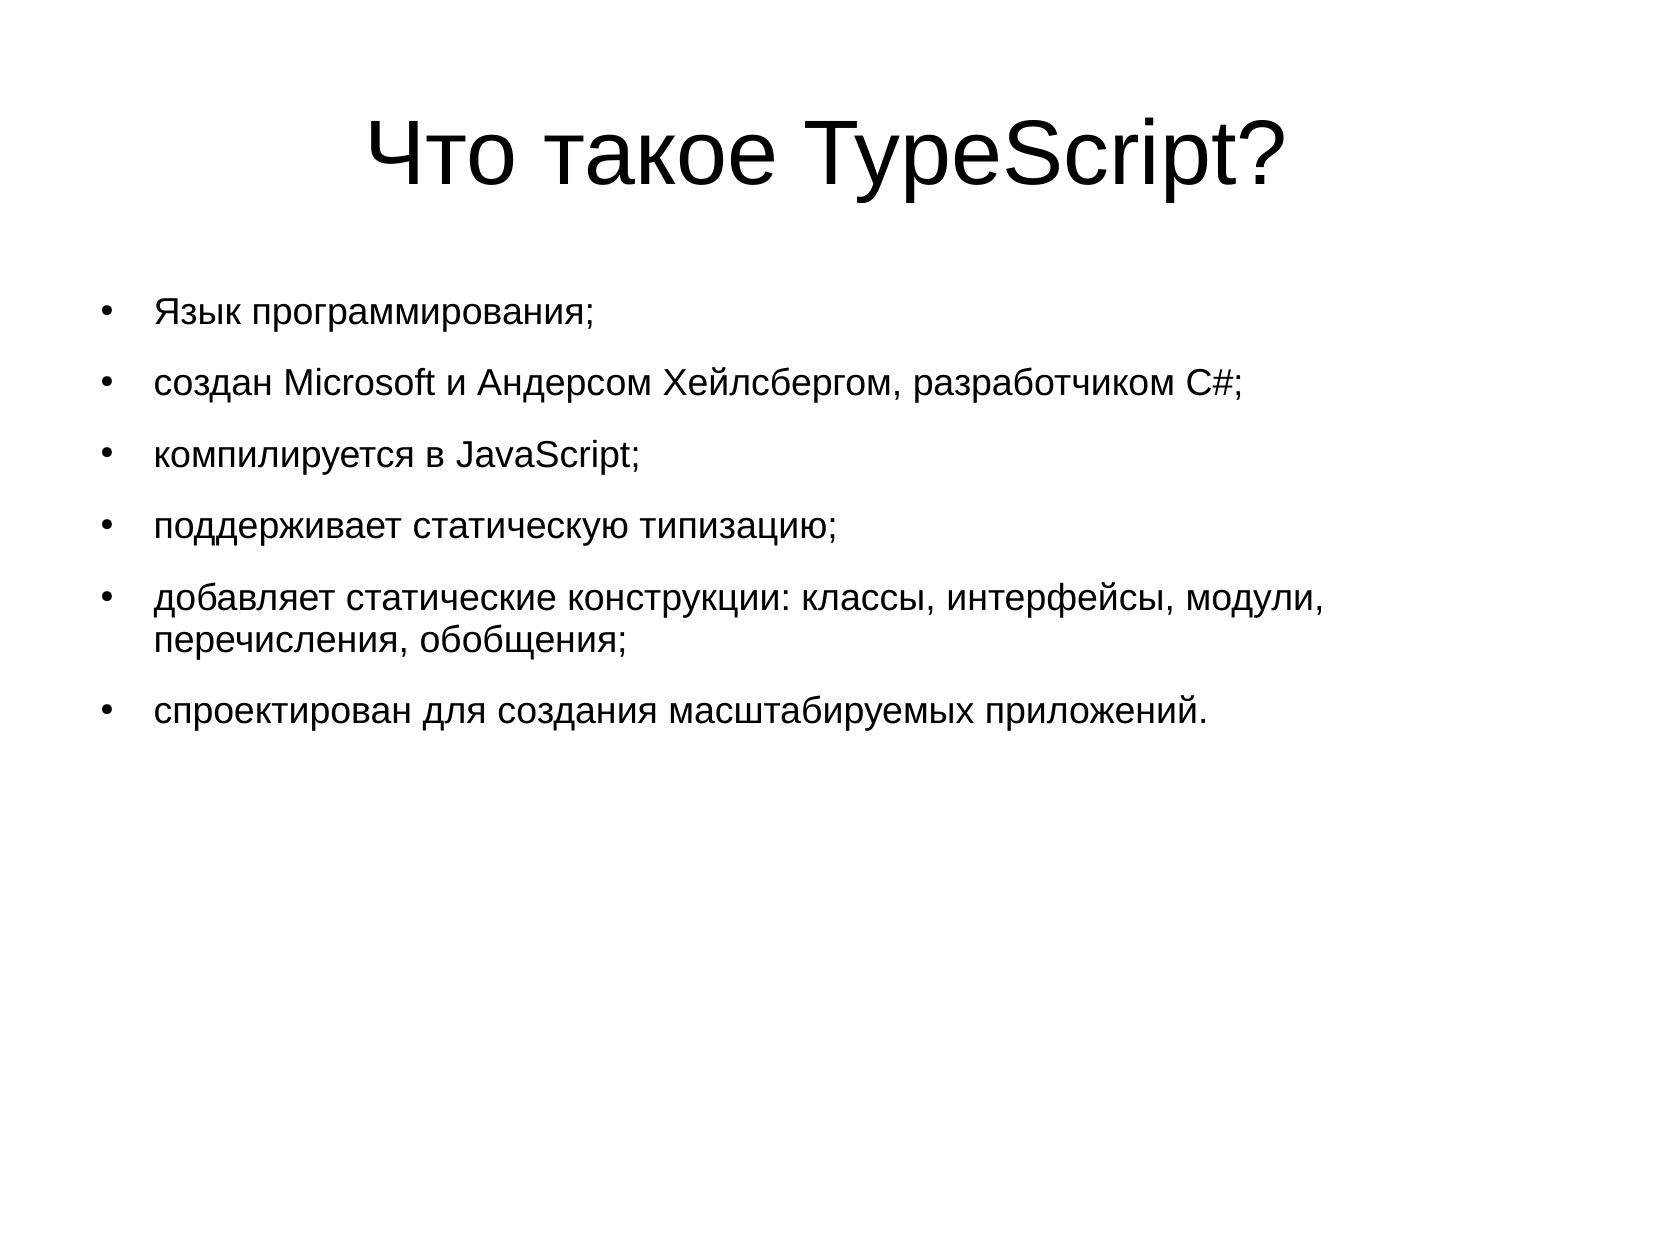

# Что такое TypeScript?
Язык программирования;
создан Microsoft и Андерсом Хейлсбергом, разработчиком C#;
компилируется в JavaScript;
поддерживает статическую типизацию;
добавляет статические конструкции: классы, интерфейсы, модули, перечисления, обобщения;
спроектирован для создания масштабируемых приложений.